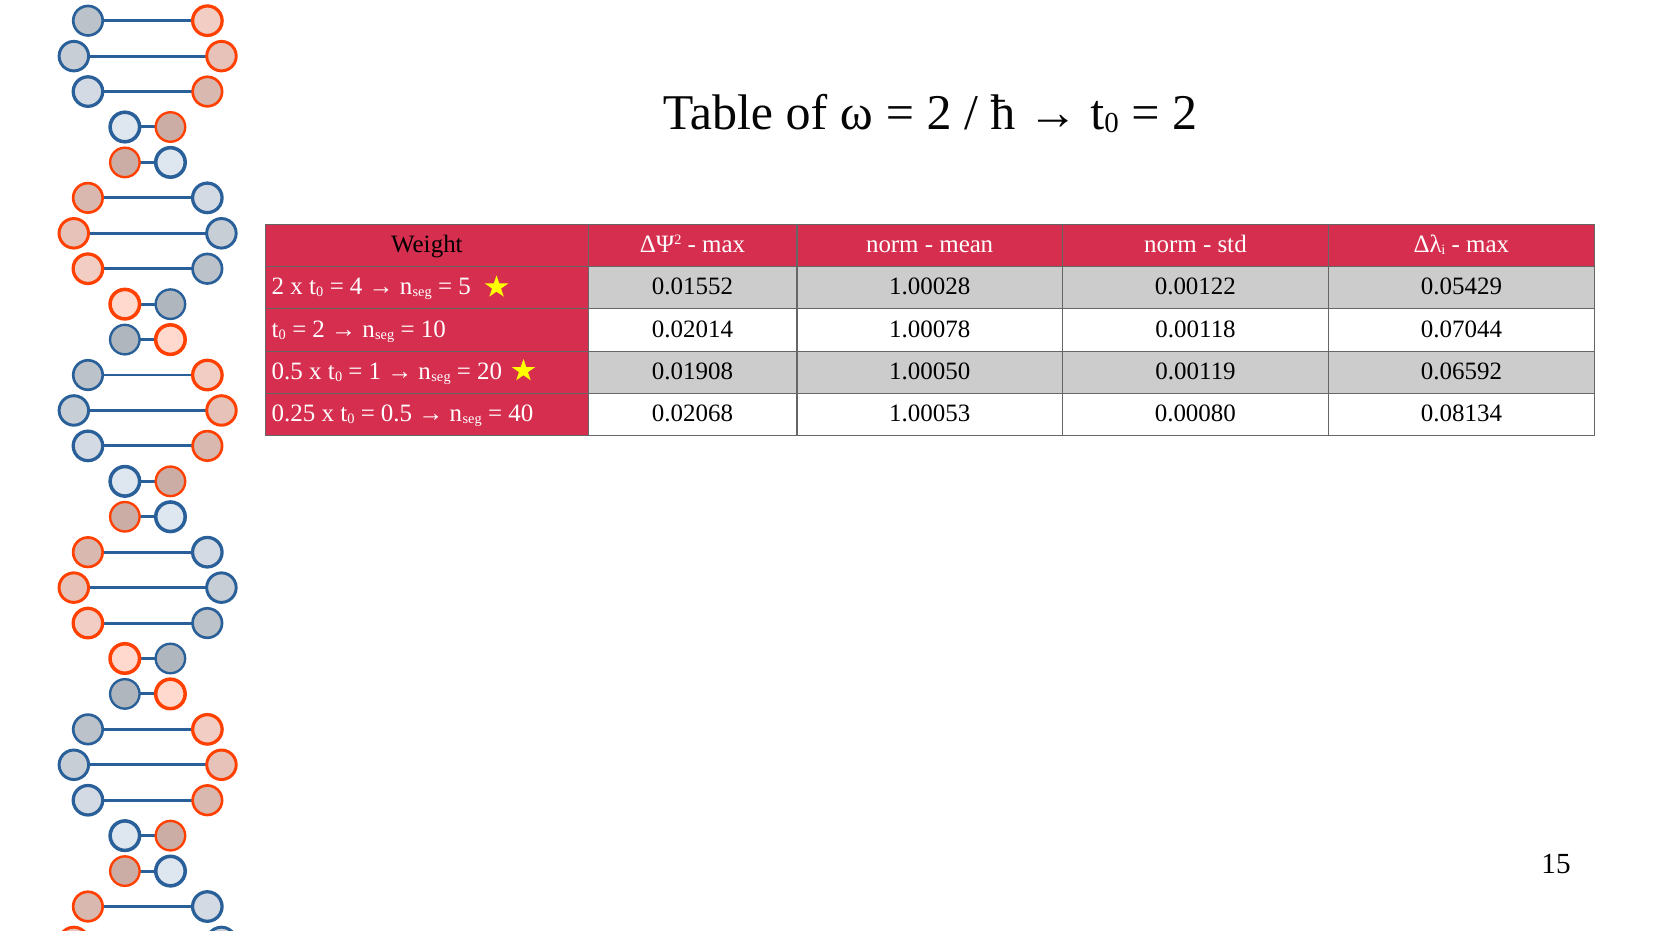

# Table of ω = 2 / ħ → t0 = 2
| Weight | ΔΨ2 - max | norm - mean | norm - std | Δλi - max |
| --- | --- | --- | --- | --- |
| 2 x t0 = 4 → nseg = 5 | 0.01552 | 1.00028 | 0.00122 | 0.05429 |
| t0 = 2 → nseg = 10 | 0.02014 | 1.00078 | 0.00118 | 0.07044 |
| 0.5 x t0 = 1 → nseg = 20 | 0.01908 | 1.00050 | 0.00119 | 0.06592 |
| 0.25 x t0 = 0.5 → nseg = 40 | 0.02068 | 1.00053 | 0.00080 | 0.08134 |
15